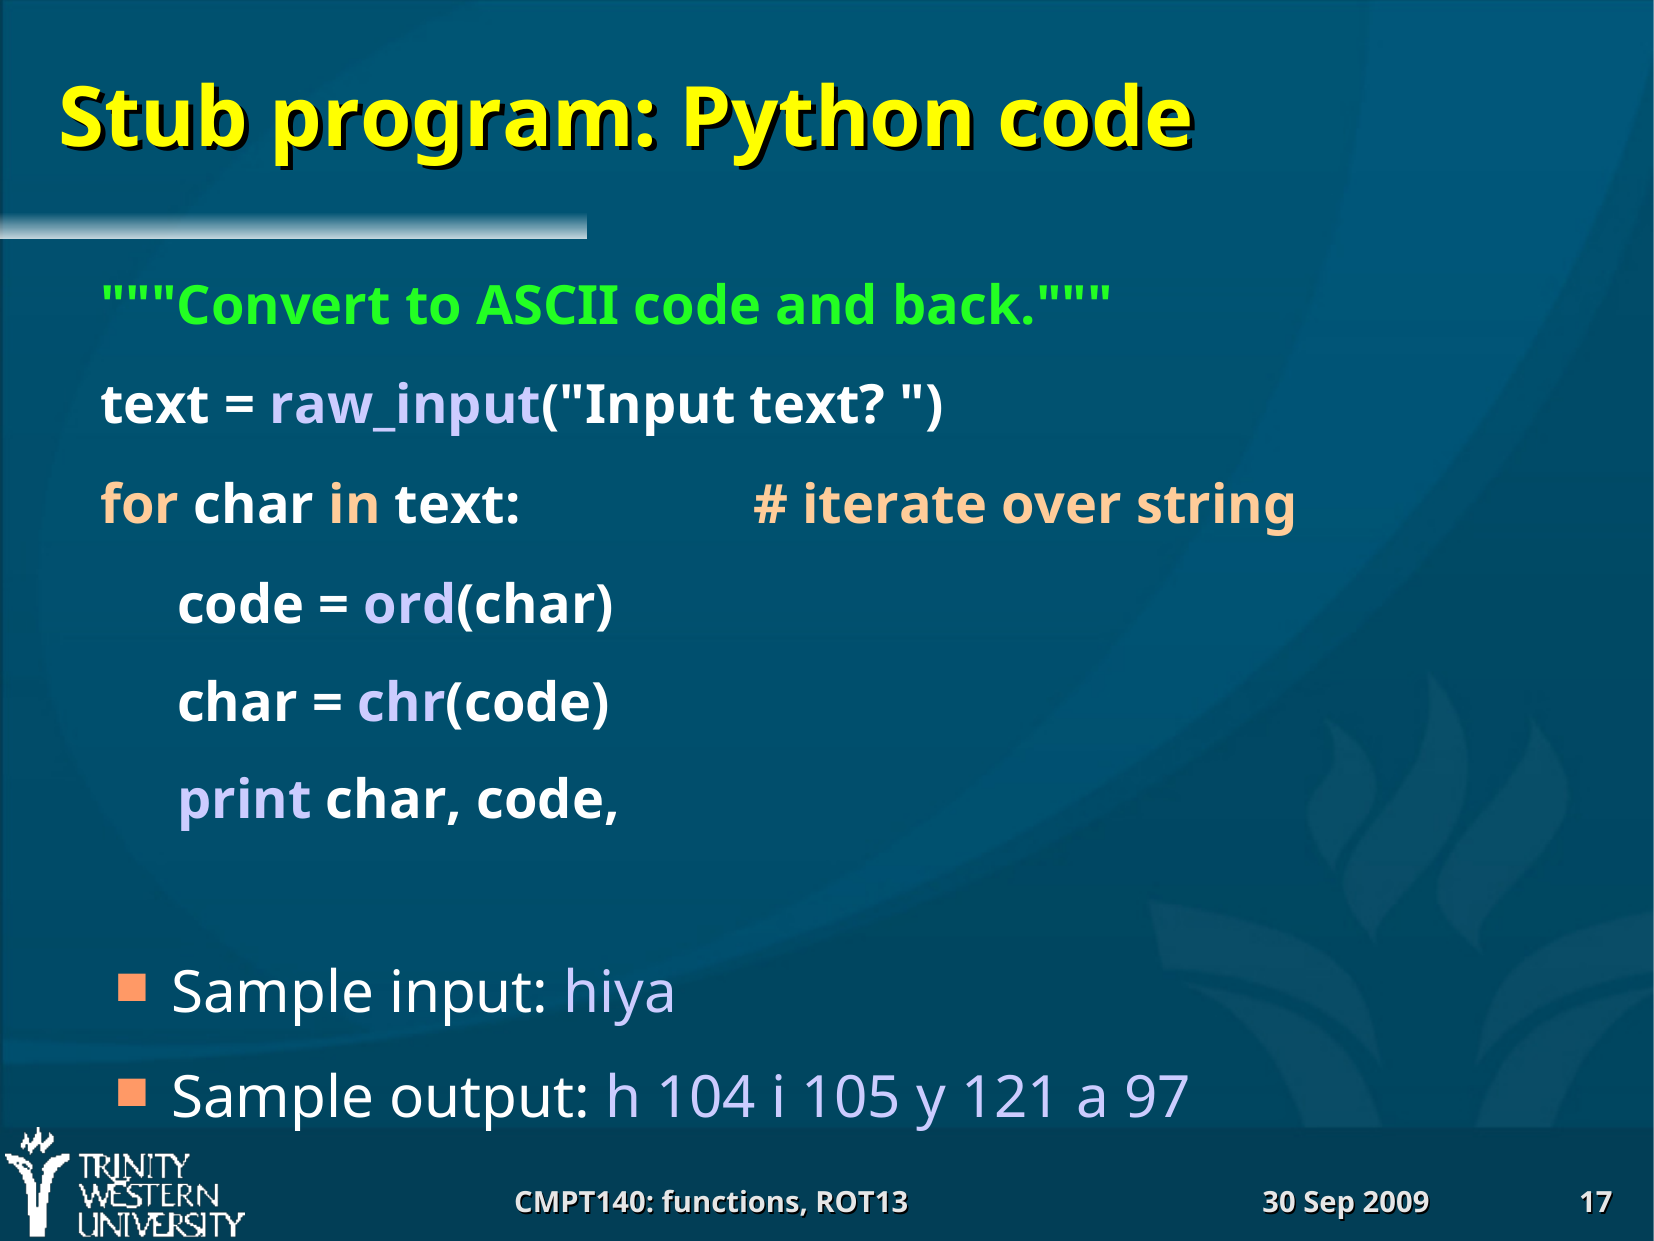

# Stub program: Python code
"""Convert to ASCII code and back."""
text = raw_input("Input text? ")
for char in text:				# iterate over string
code = ord(char)
char = chr(code)
print char, code,
Sample input: hiya
Sample output: h 104 i 105 y 121 a 97
CMPT140: functions, ROT13
30 Sep 2009
17